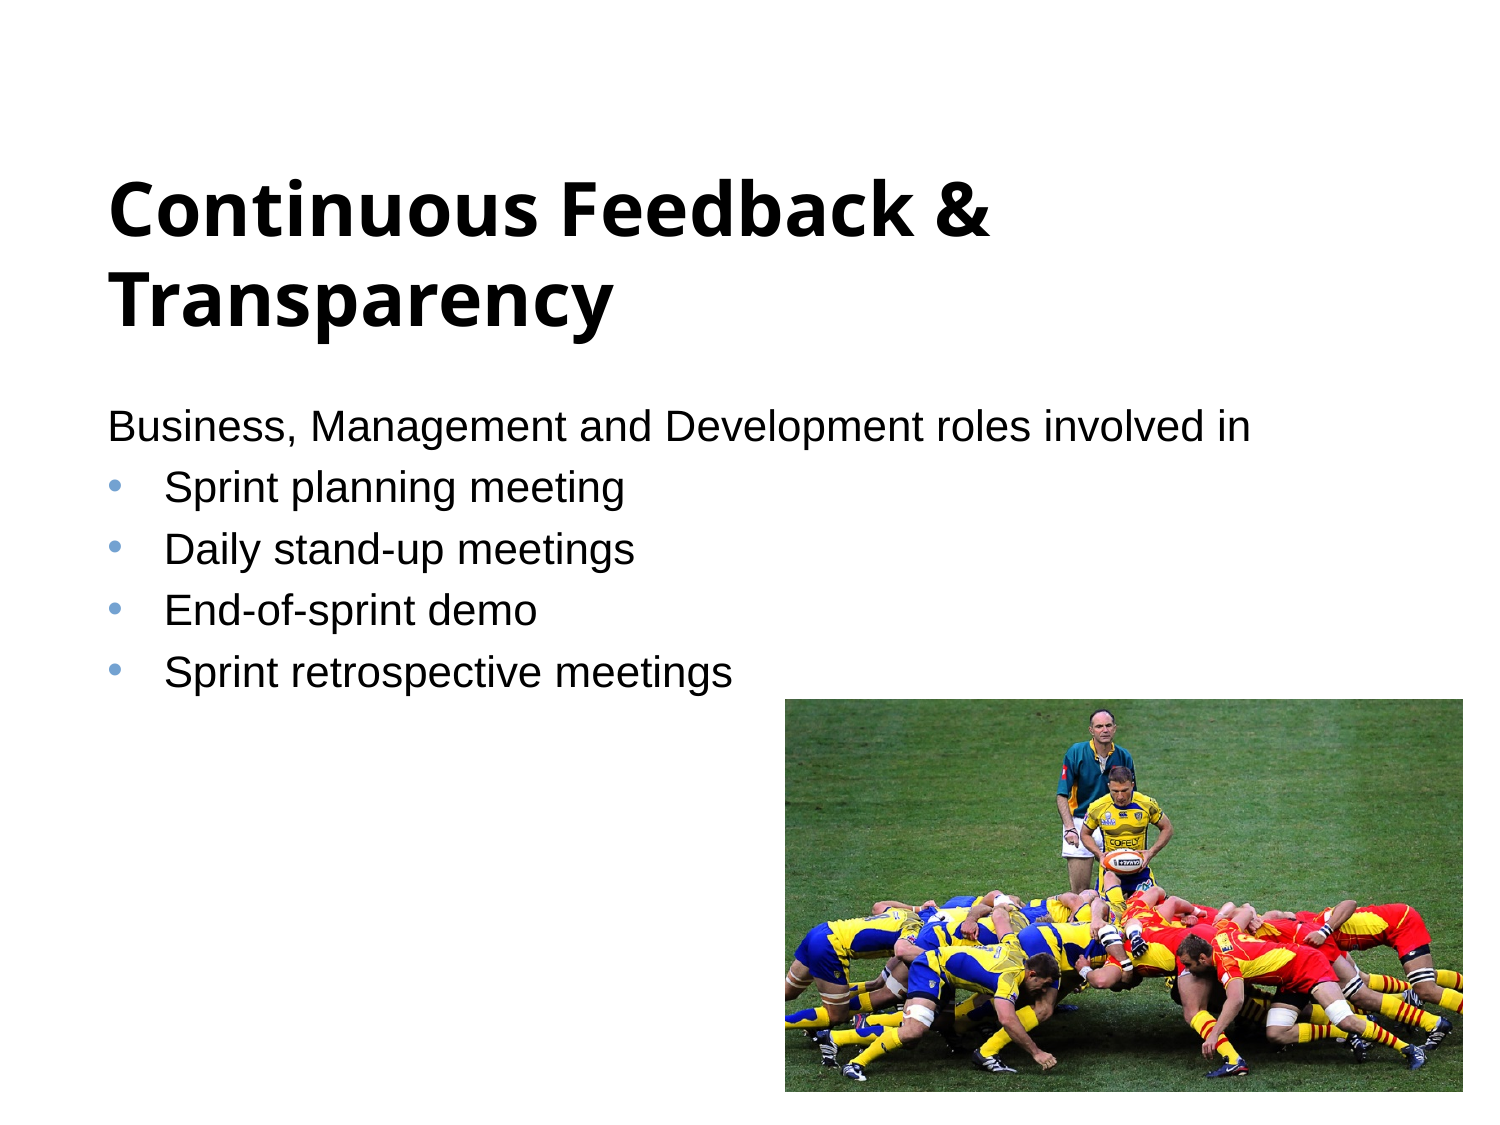

# Continuous Feedback & Transparency
Business, Management and Development roles involved in
Sprint planning meeting
Daily stand-up meetings
End-of-sprint demo
Sprint retrospective meetings